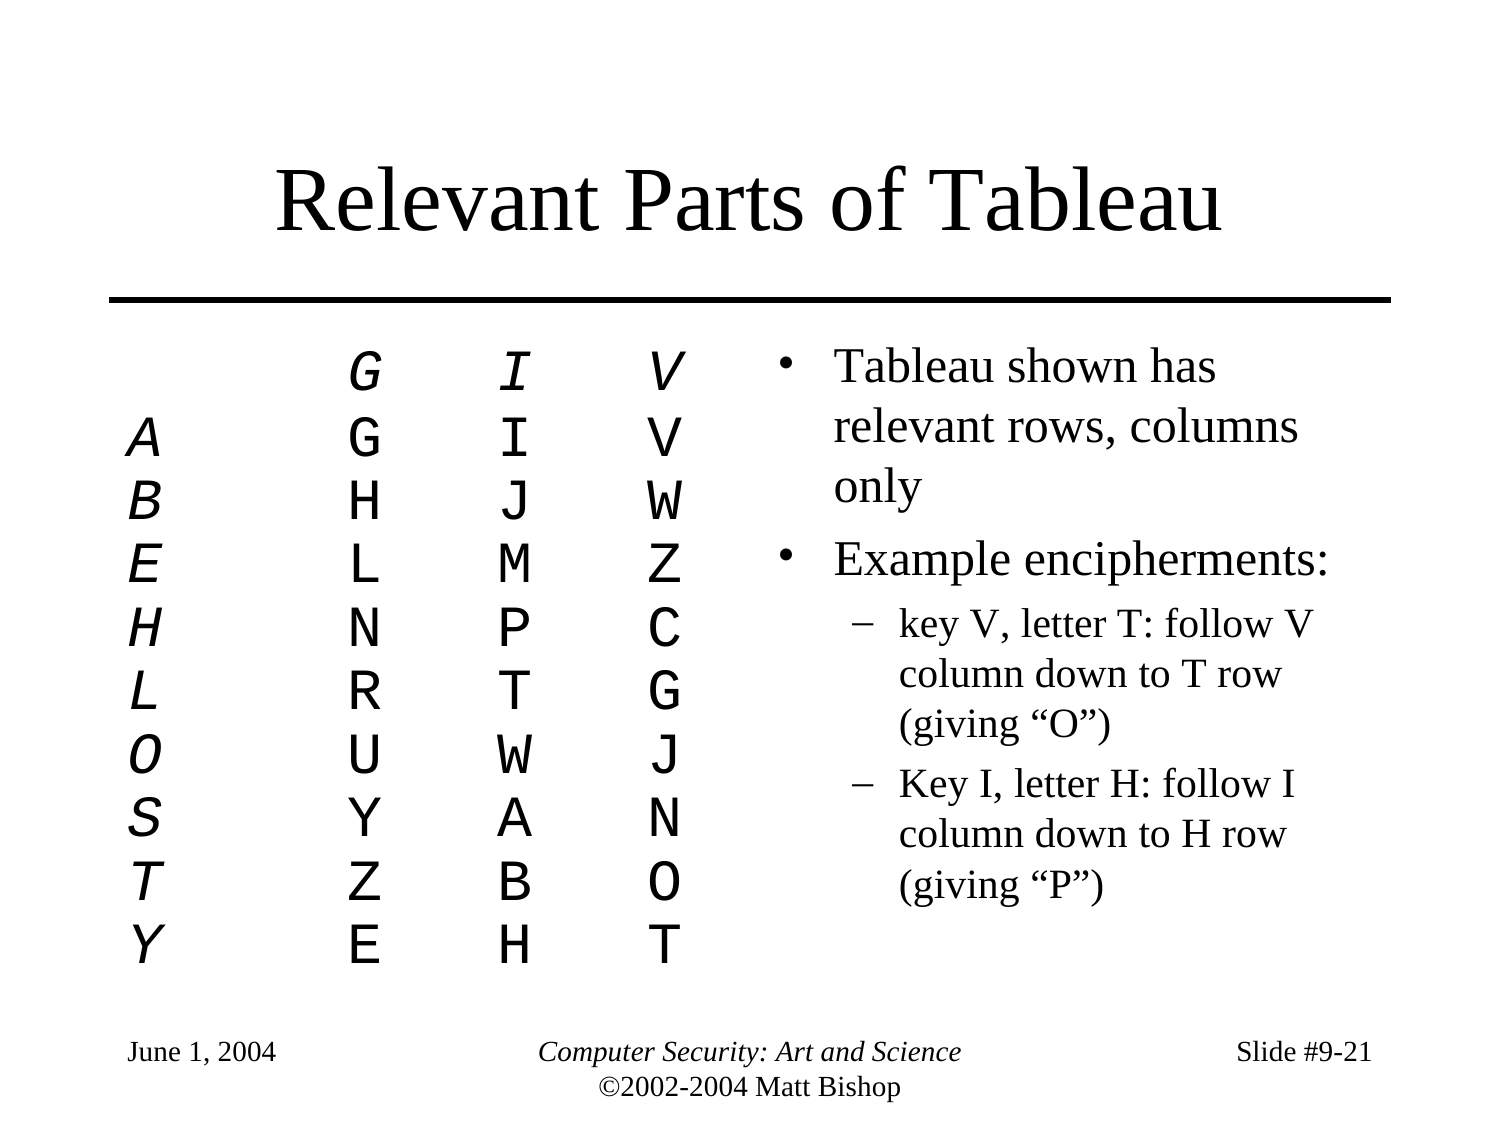

# Relevant Parts of Tableau
	 G	 I	 V
A	 G	 I	 V
B	 H	 J	 W
E	 L	 M	 Z
H	 N	 P	 C
L	 R	 T	 G
O	 U	 W	 J
S	 Y	 A	 N
T	 Z	 B	 O
Y	 E	 H	 T
Tableau shown has relevant rows, columns only
Example encipherments:
key V, letter T: follow V column down to T row (giving “O”)
Key I, letter H: follow I column down to H row (giving “P”)
June 1, 2004
Computer Security: Art and Science
21